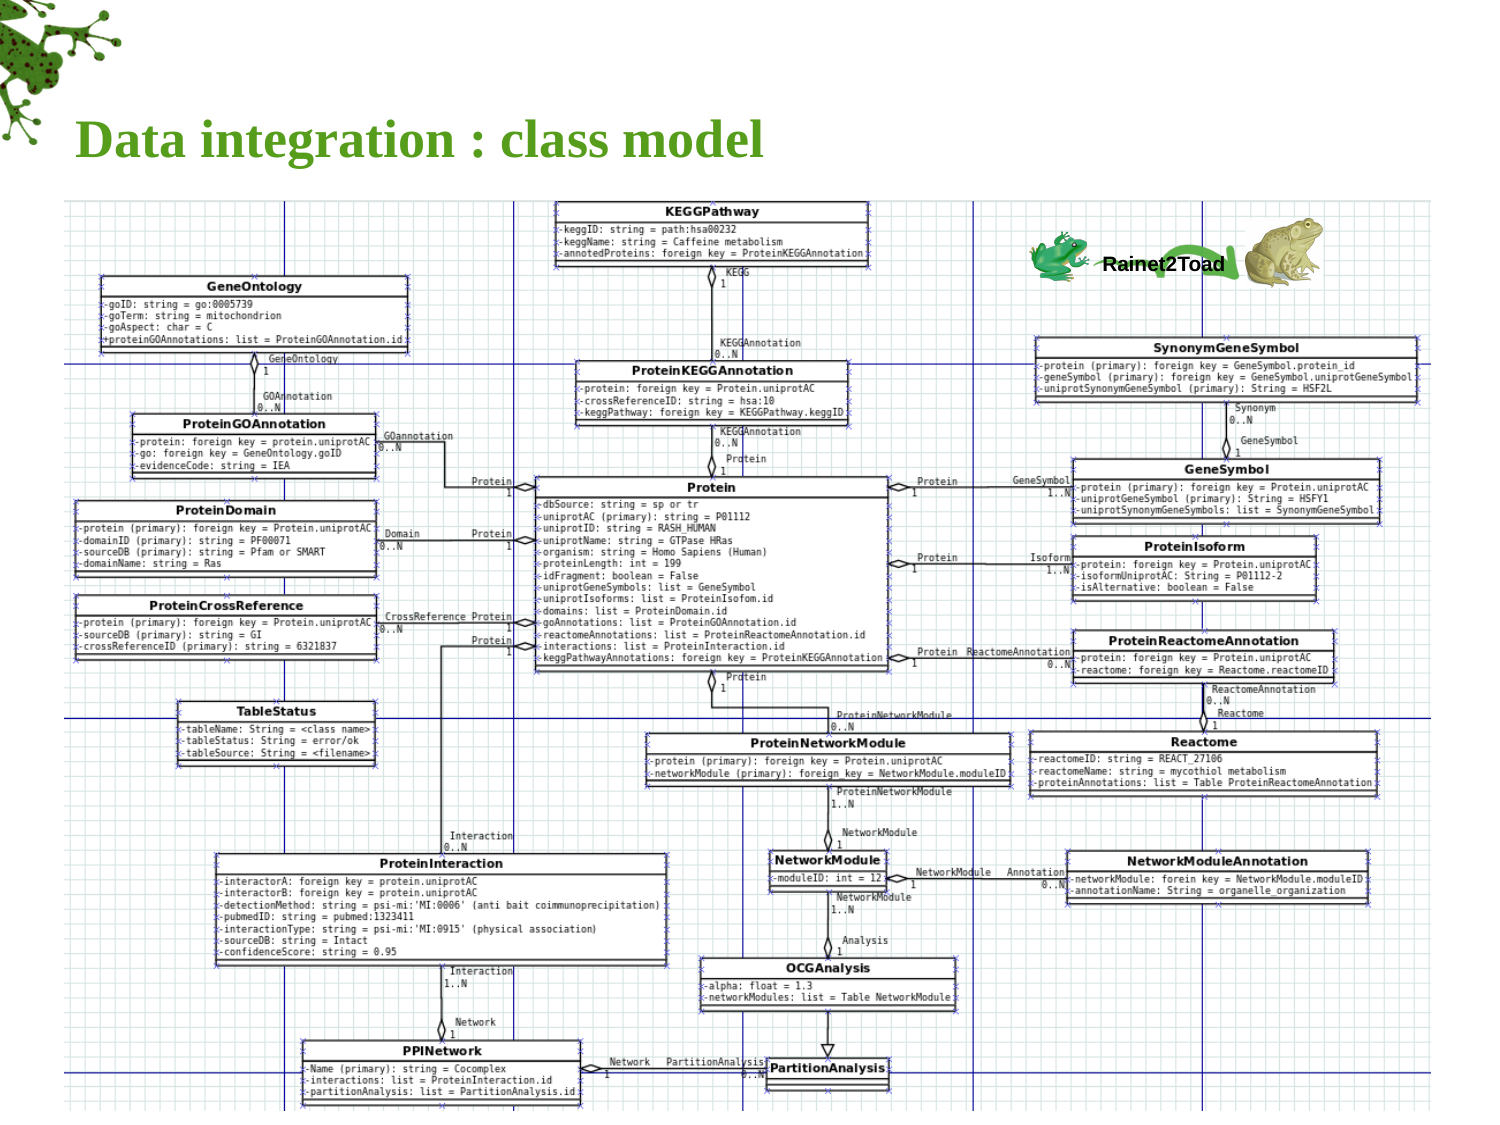

# Data integration : class model
Rainet2Toad